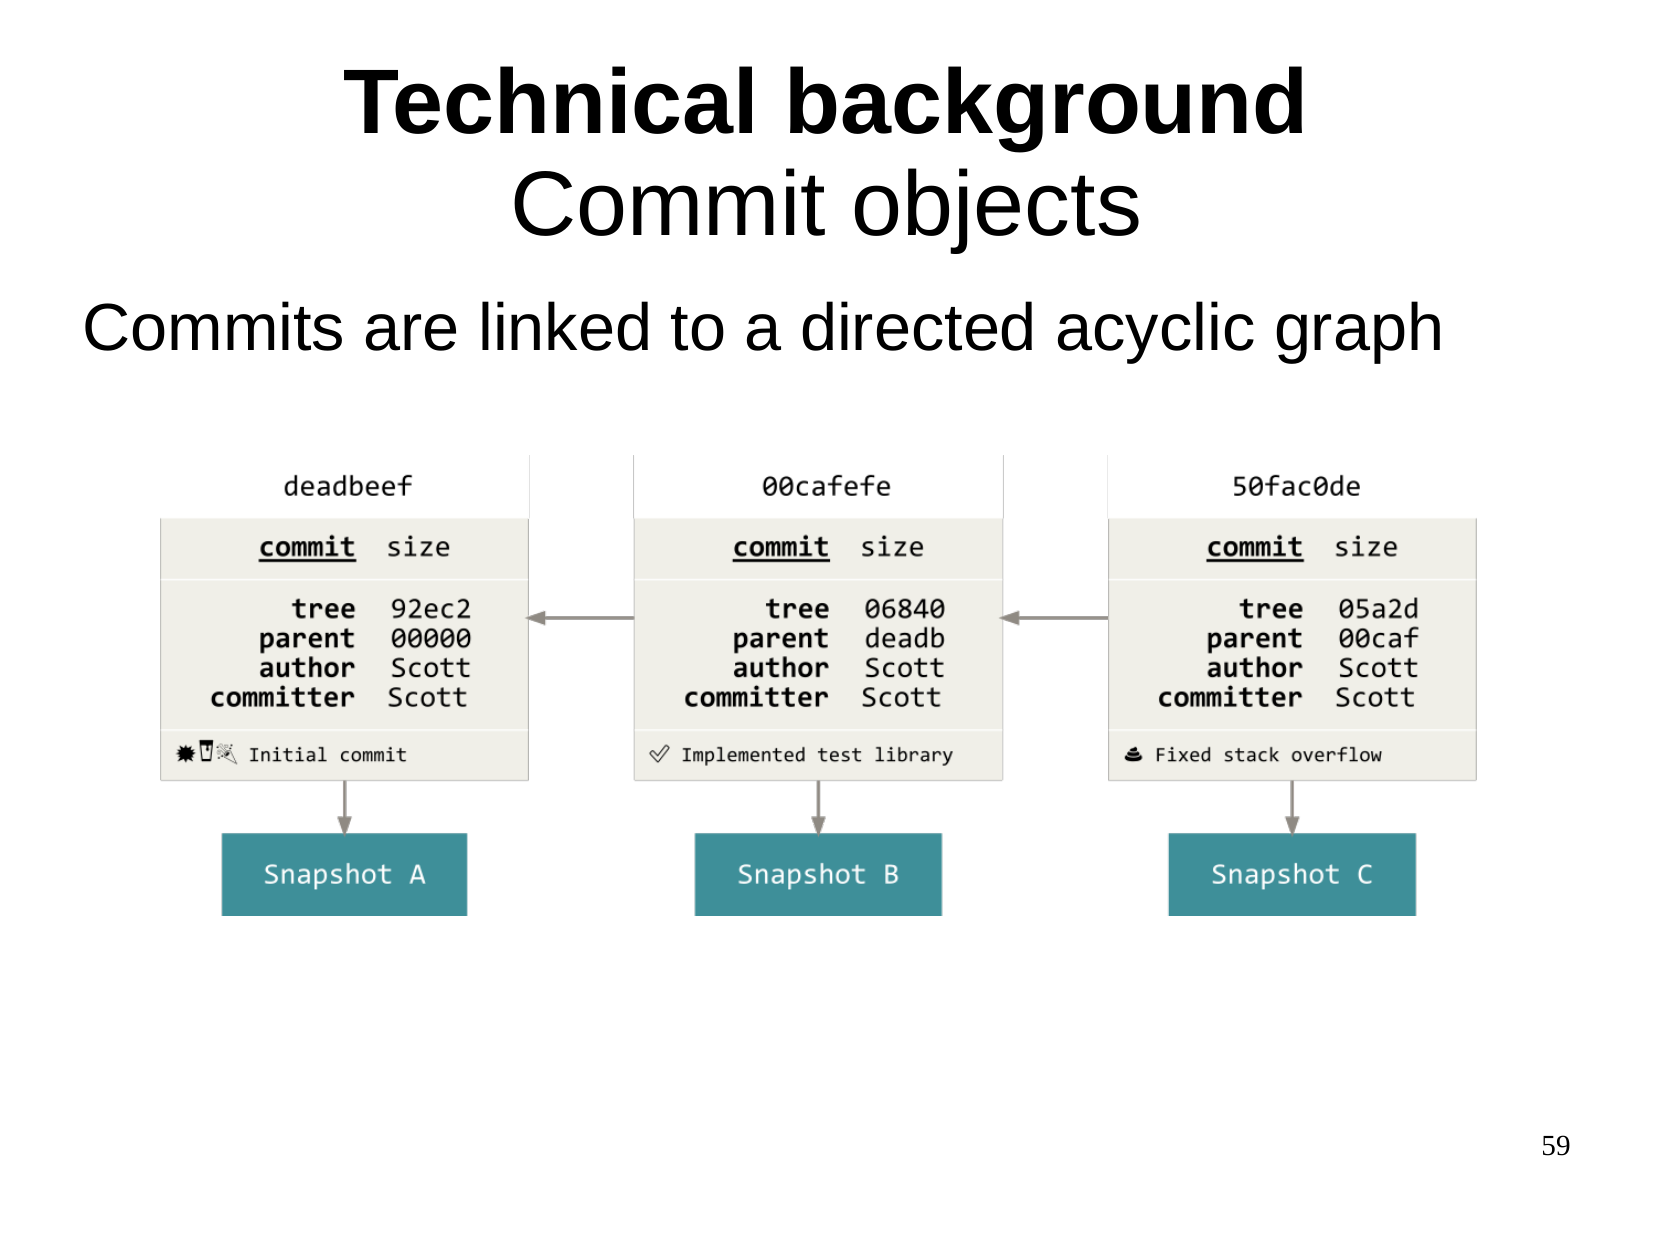

# Technical background Commit objects
Commits are linked to a directed acyclic graph
59